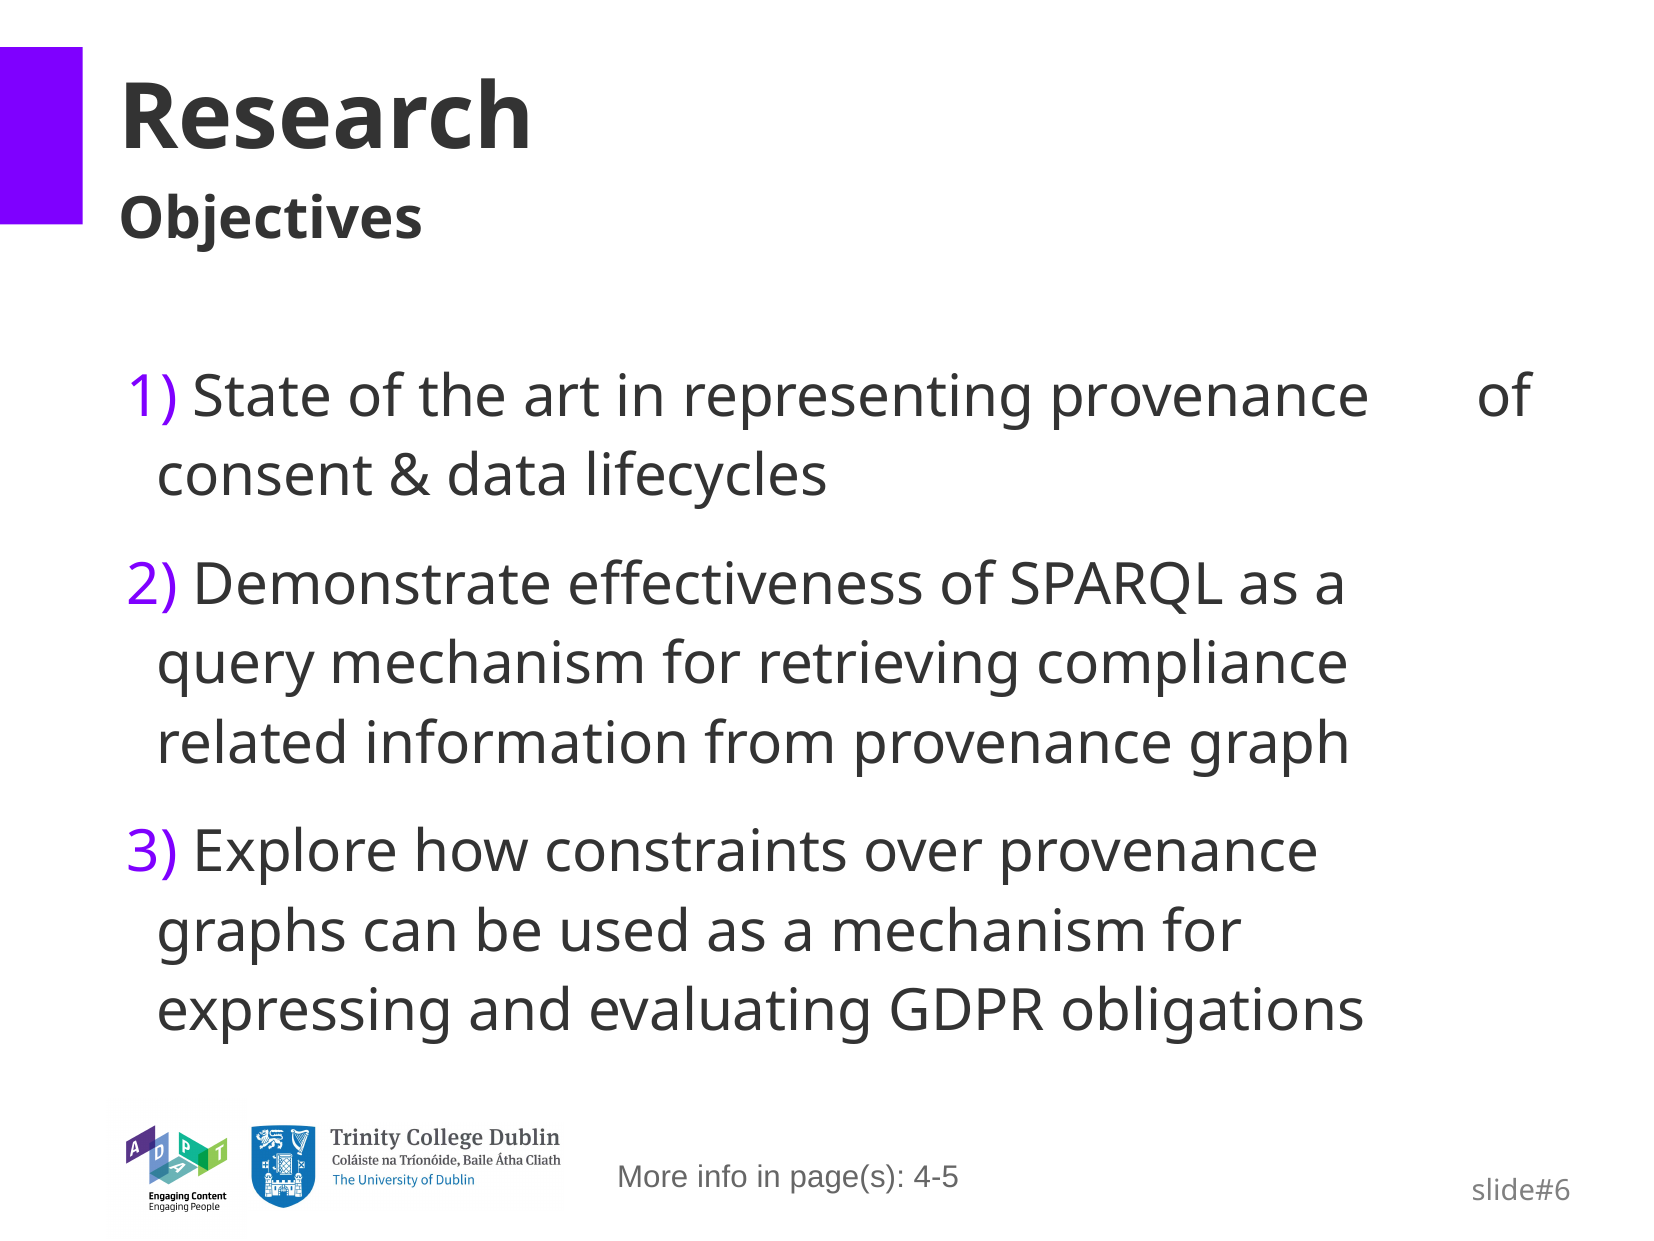

# Research Objectives
 State of the art in representing provenance of consent & data lifecycles
 Demonstrate effectiveness of SPARQL as a query mechanism for retrieving compliance related information from provenance graph
 Explore how constraints over provenance graphs can be used as a mechanism for expressing and evaluating GDPR obligations
6
More info in page(s): 4-5